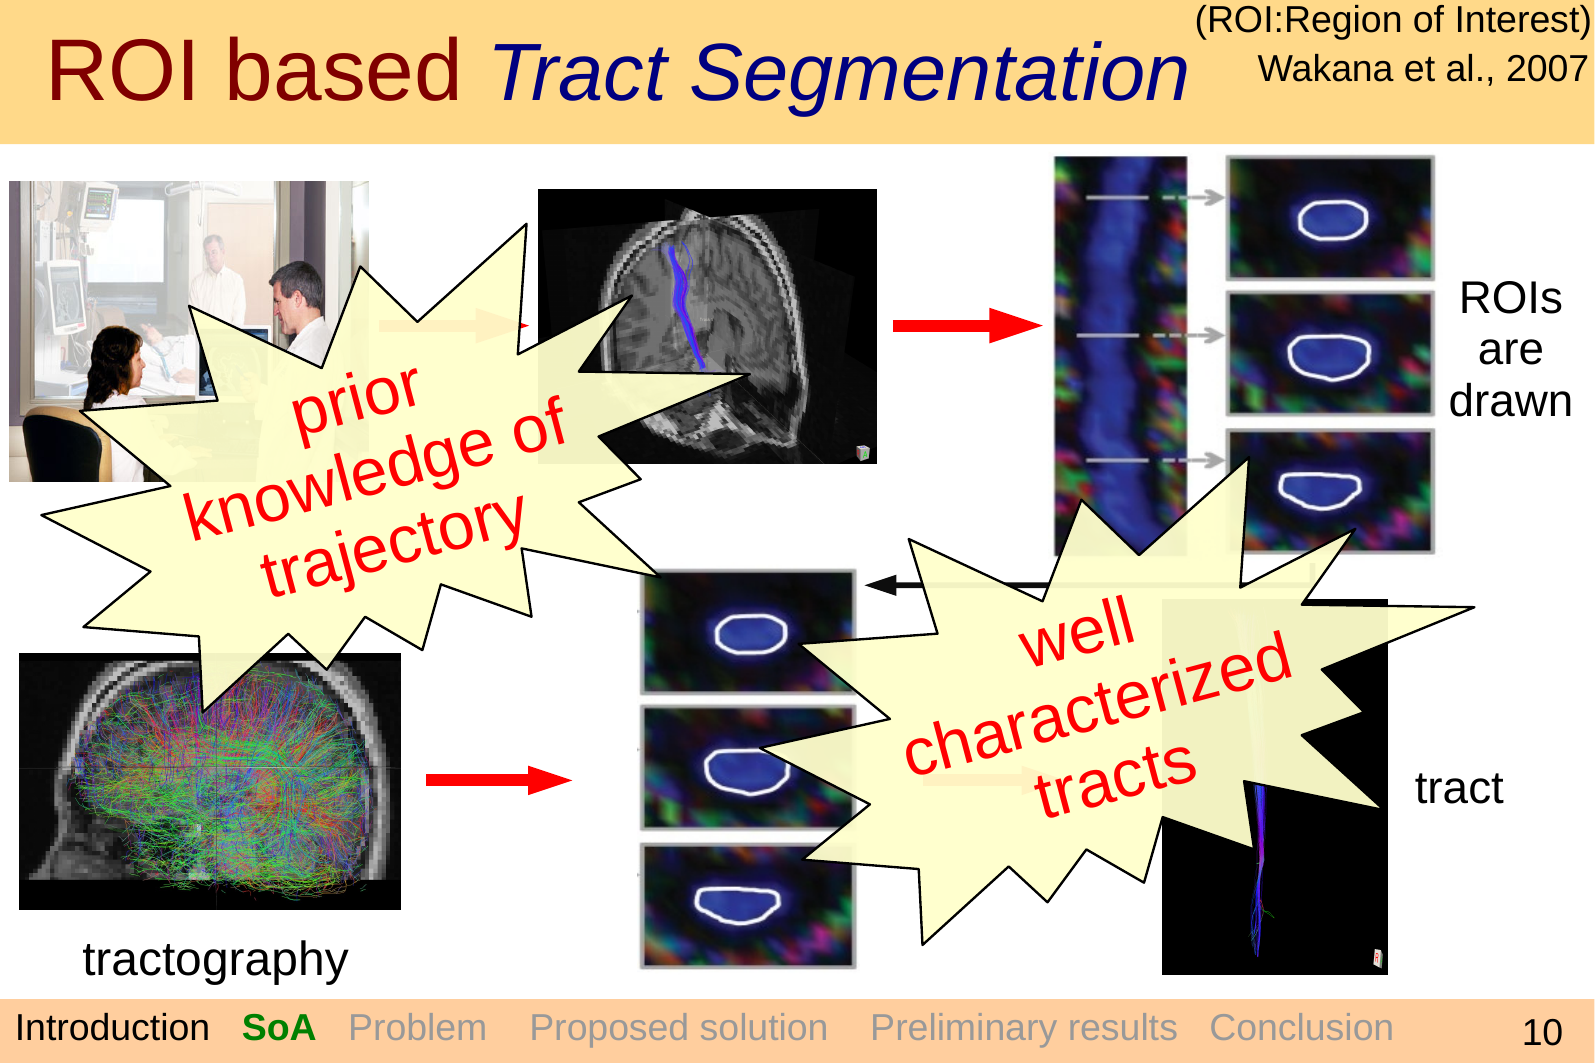

# ROI based Tract Segmentation
(ROI:Region of Interest)
Wakana et al., 2007
ROIs are drawn
prior knowledge of trajectory
well characterized tracts
tract
tractography
Introduction SoA Problem Proposed solution Preliminary results Conclusion